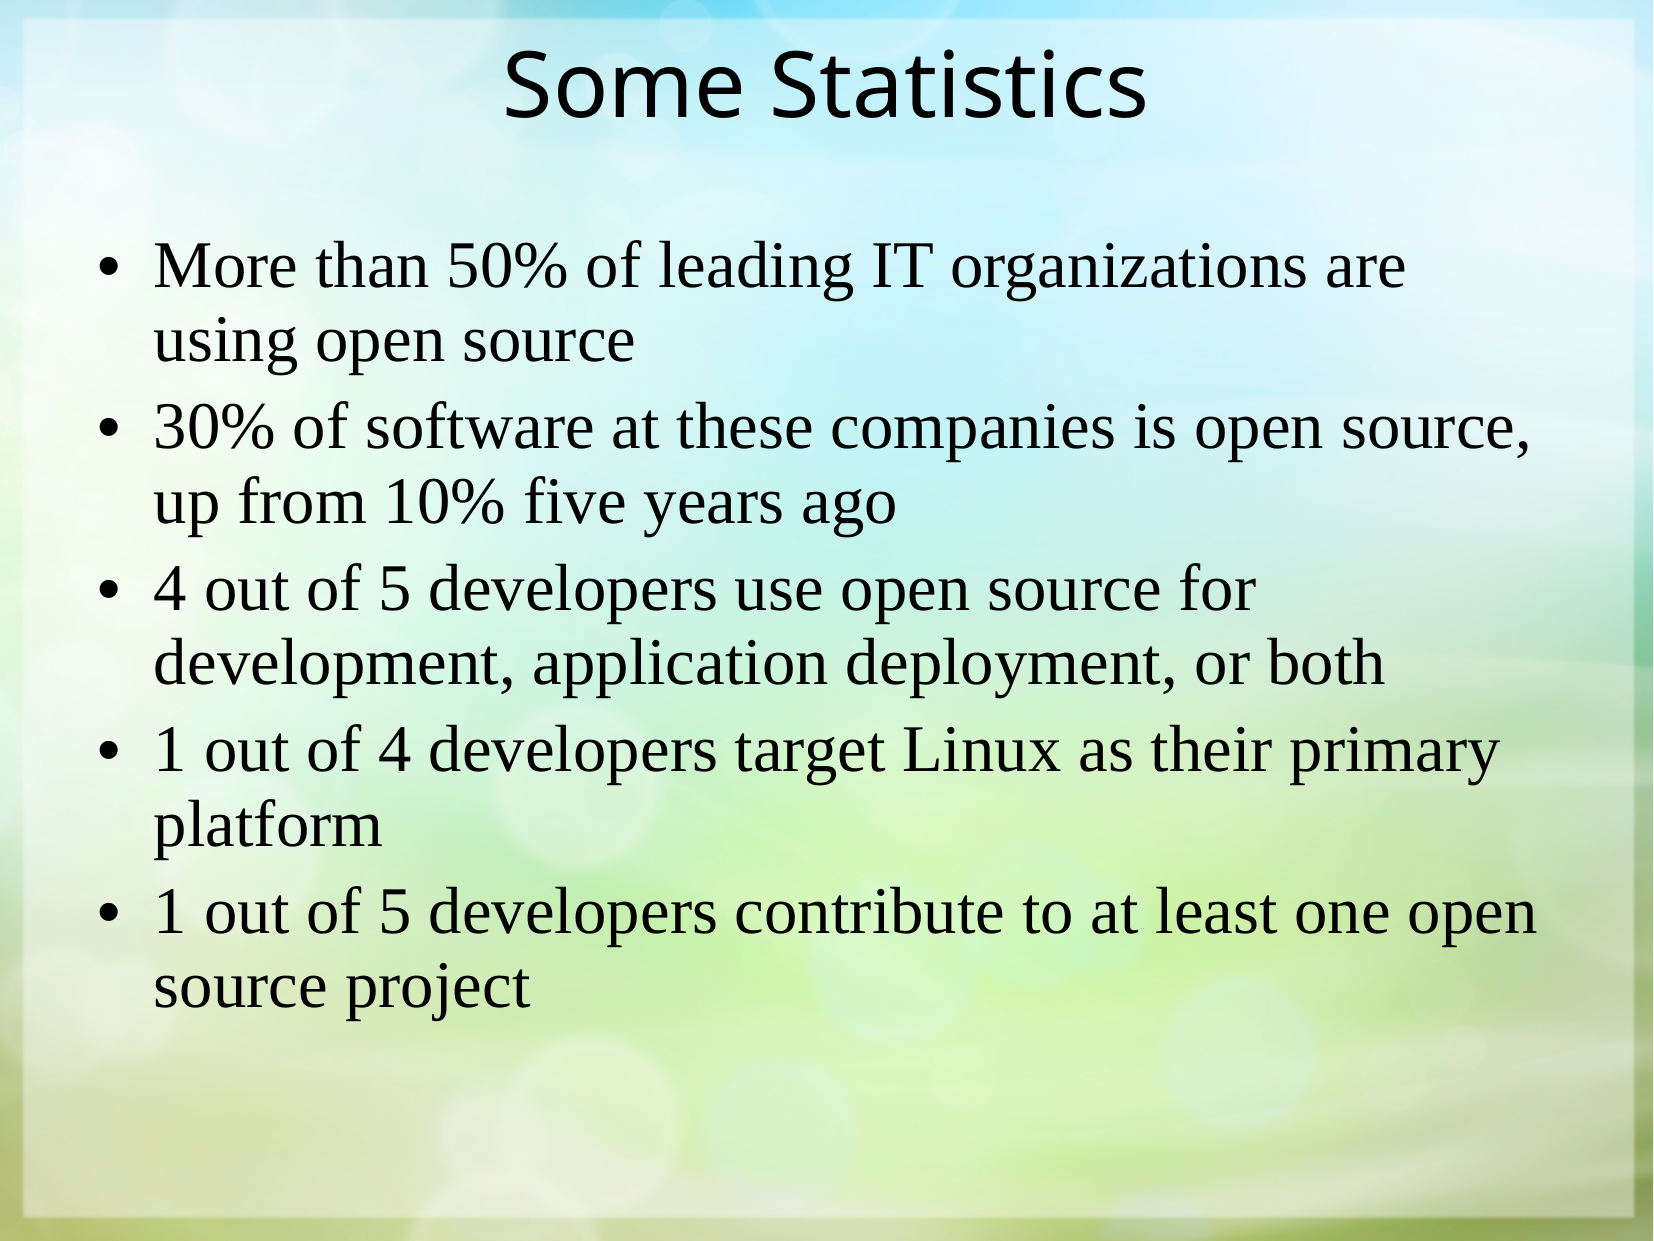

# Some Statistics
More than 50% of leading IT organizations are using open source
30% of software at these companies is open source, up from 10% five years ago
4 out of 5 developers use open source for development, application deployment, or both
1 out of 4 developers target Linux as their primary platform
1 out of 5 developers contribute to at least one open source project